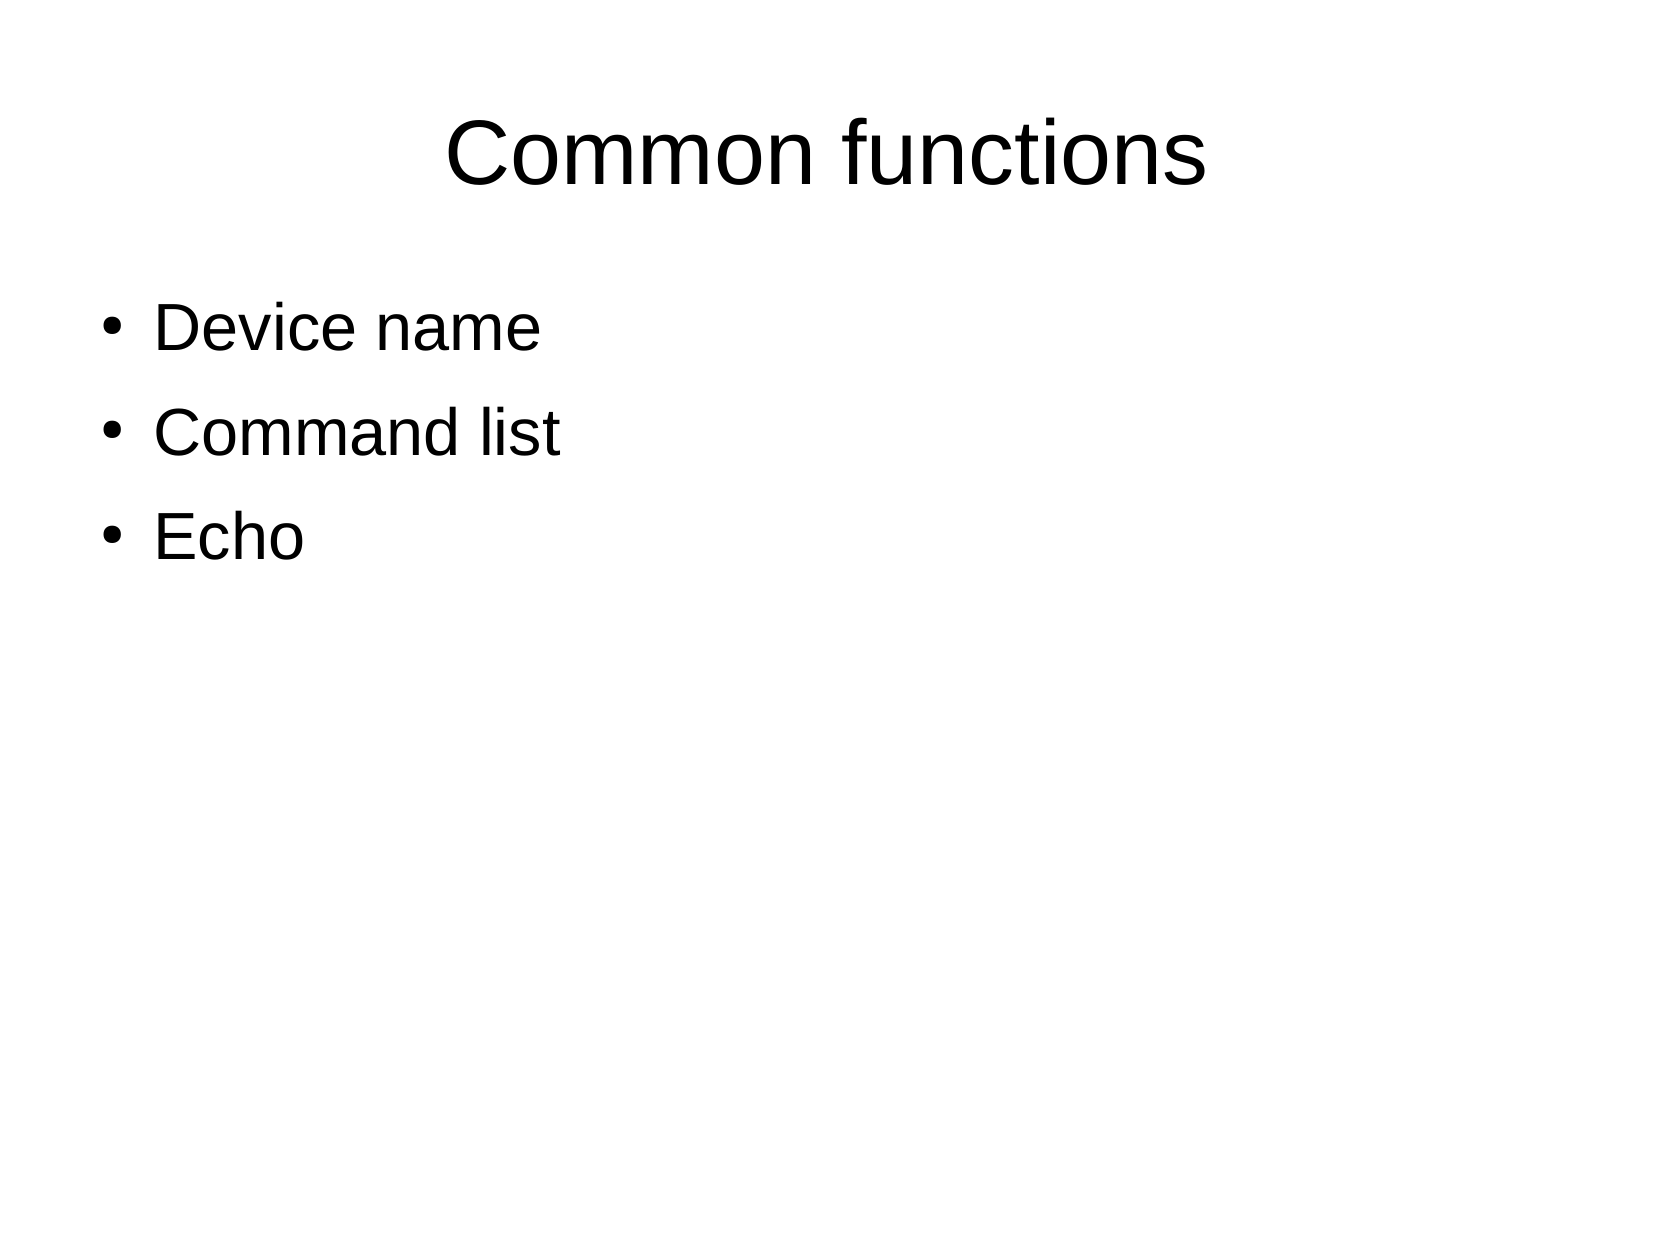

# Common functions
Device name
Command list
Echo